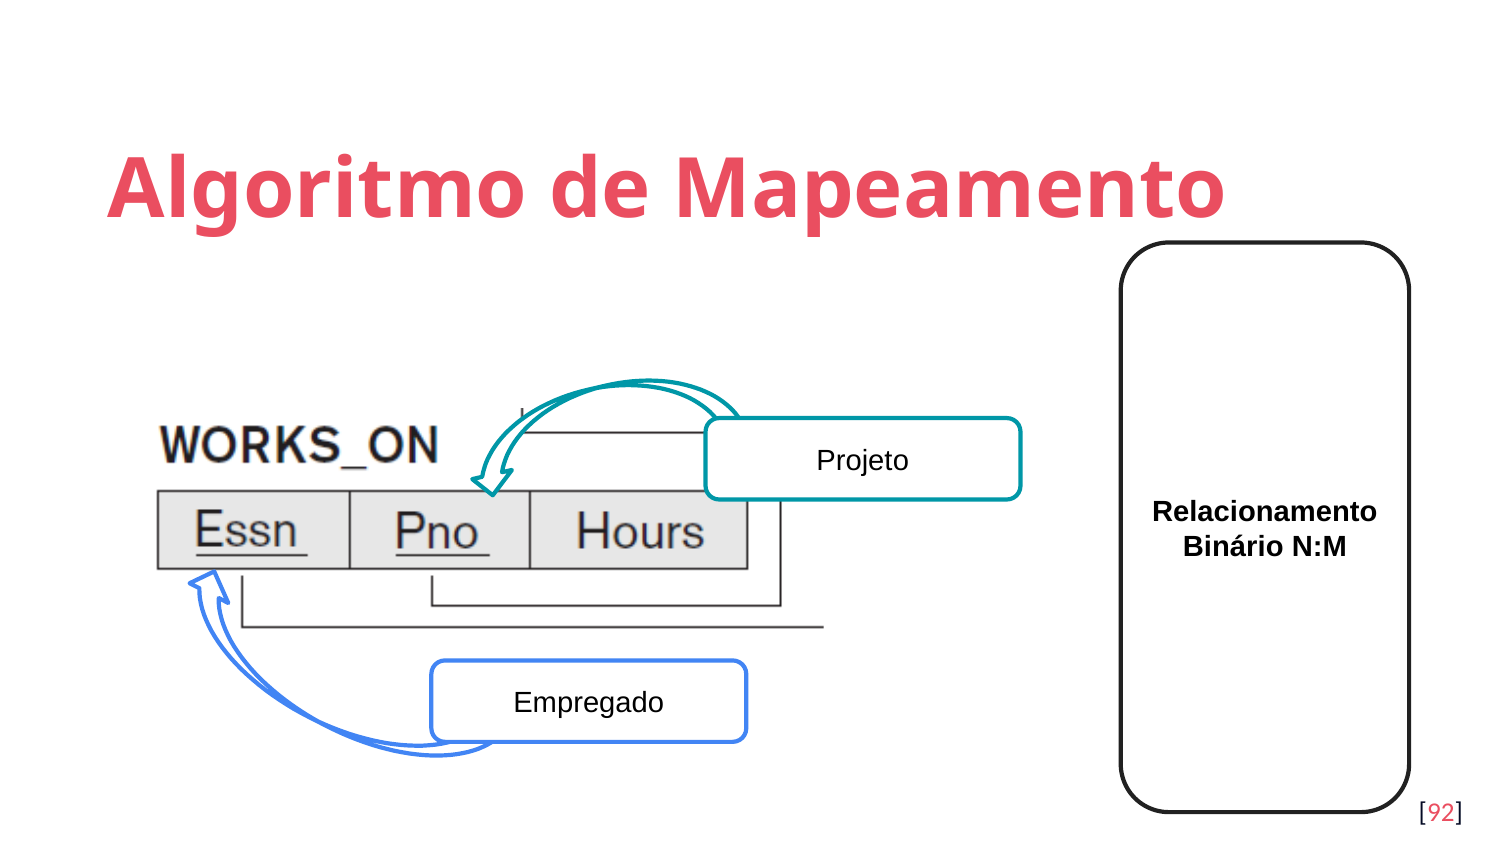

Algoritmo de Mapeamento
Relacionamento Binário N:M
Projeto
Empregado